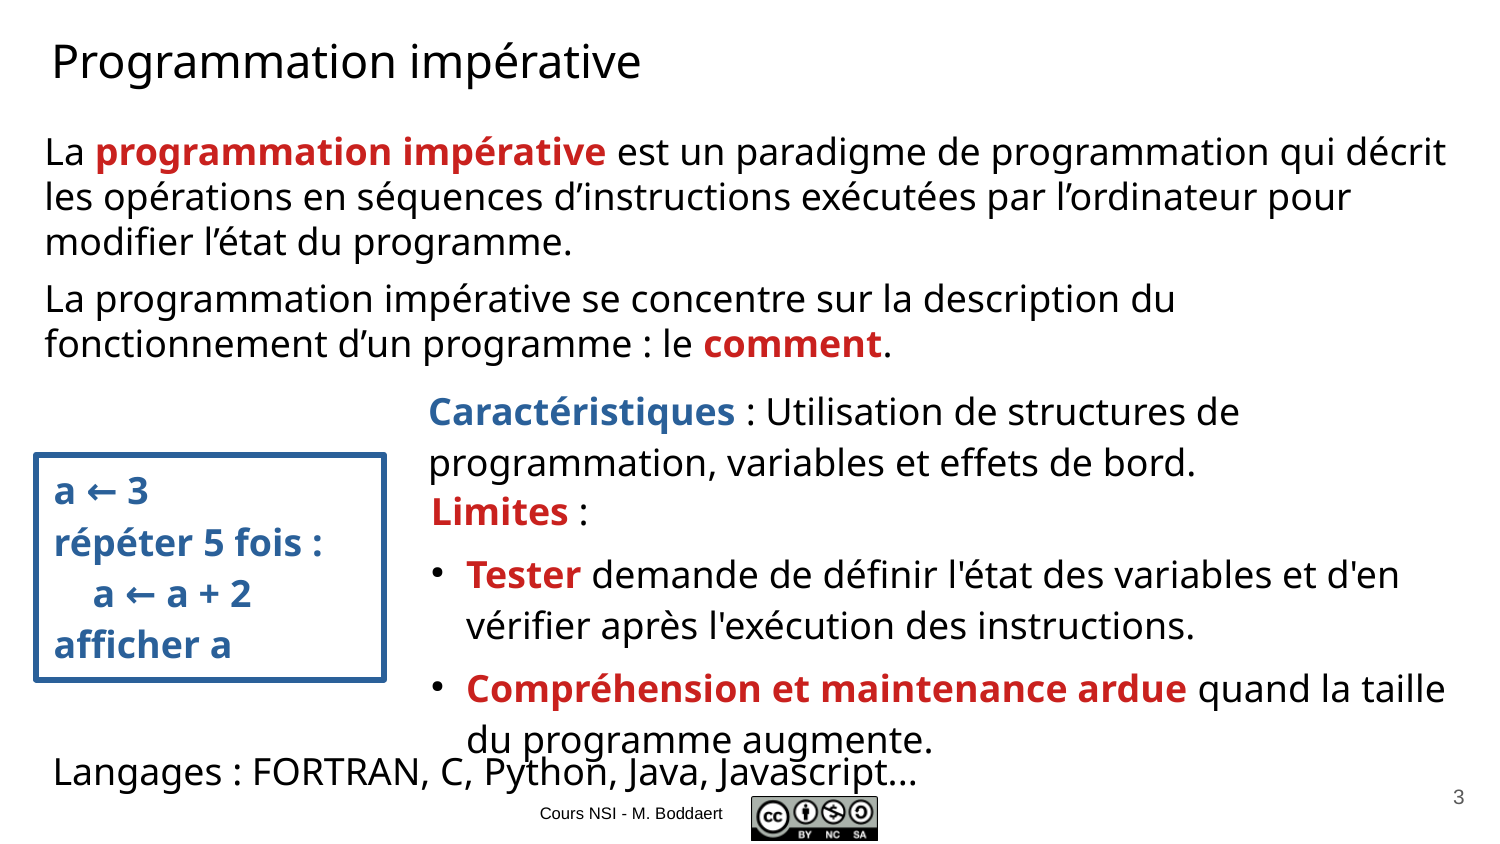

# Programmation impérative
La programmation impérative est un paradigme de programmation qui décrit les opérations en séquences d’instructions exécutées par l’ordinateur pour modifier l’état du programme.
La programmation impérative se concentre sur la description du fonctionnement d’un programme : le comment.
Caractéristiques : Utilisation de structures de programmation, variables et effets de bord.
a ← 3
répéter 5 fois :
 a ← a + 2
afficher a
Limites :
Tester demande de définir l'état des variables et d'en vérifier après l'exécution des instructions.
Compréhension et maintenance ardue quand la taille du programme augmente.
Langages : FORTRAN, C, Python, Java, Javascript...